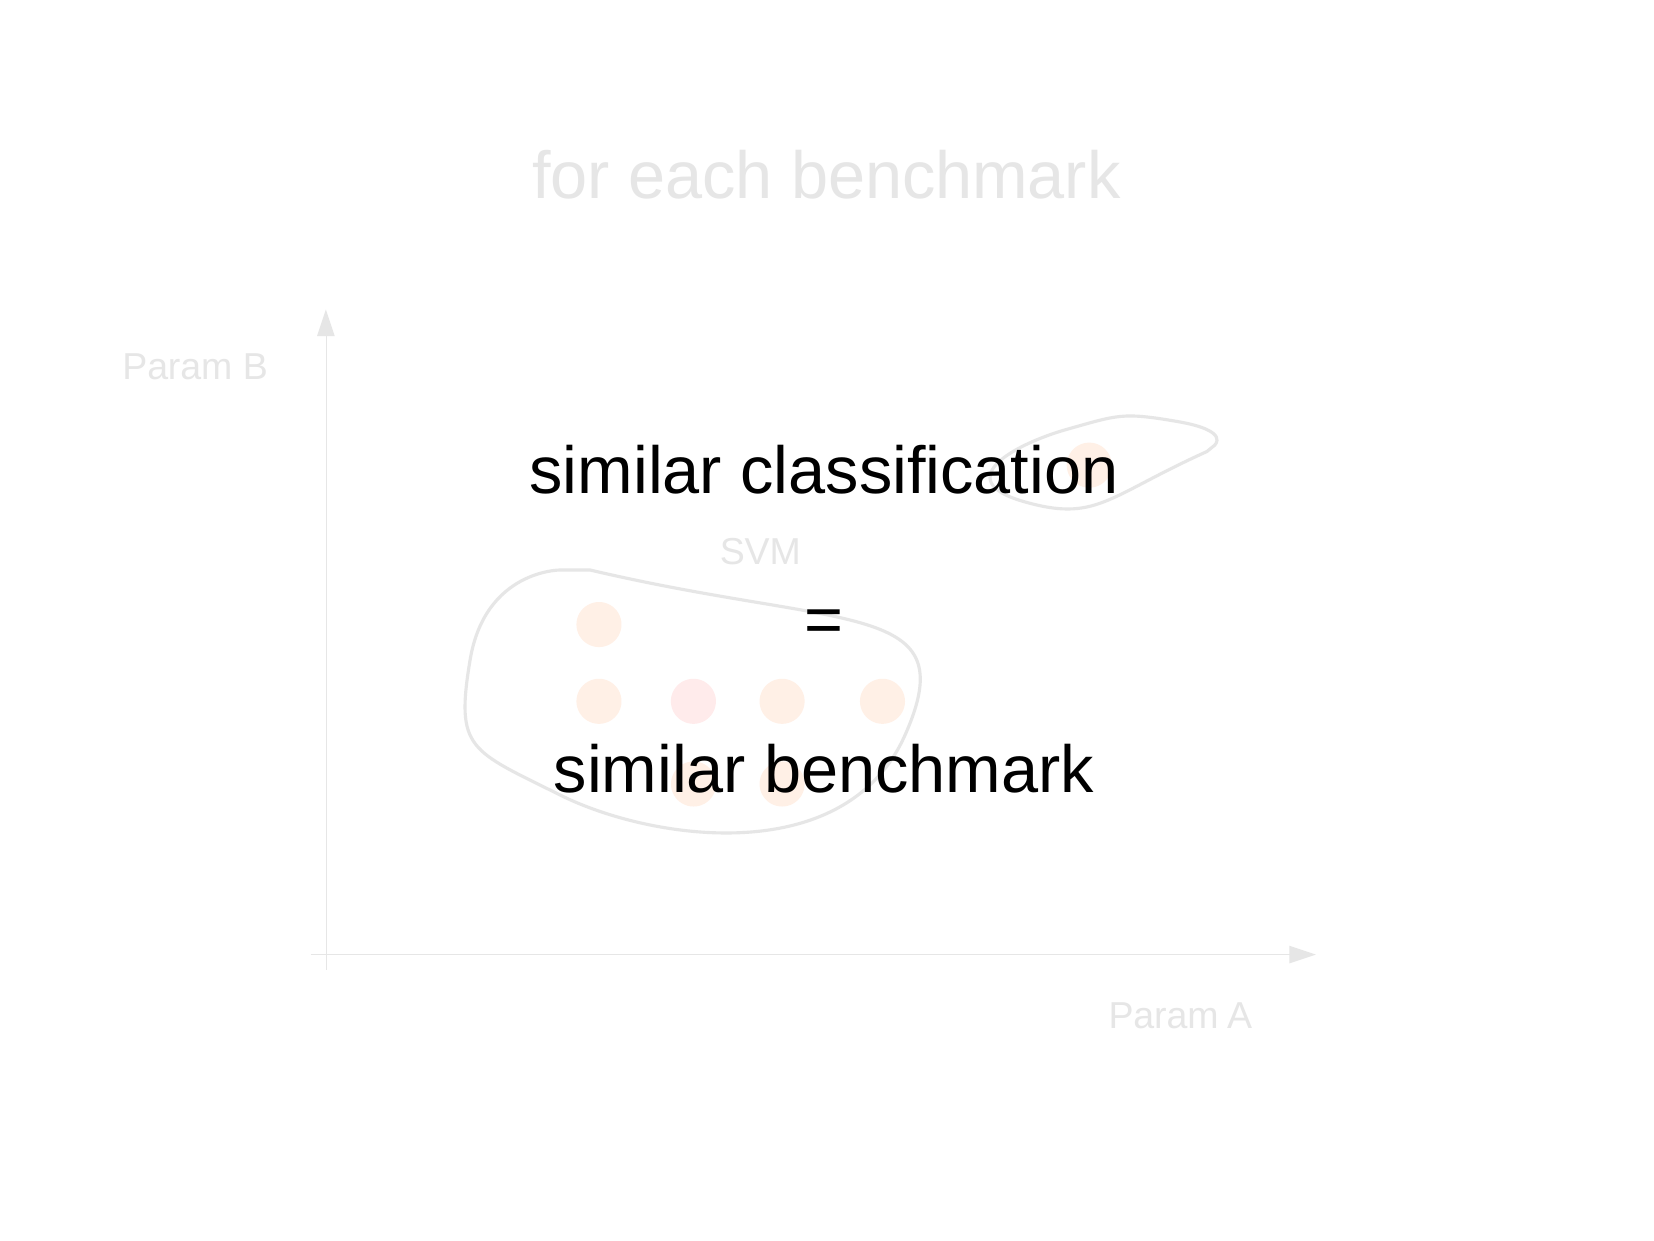

similar classification
=
similar benchmark
for each benchmark
Param B
SVM
Param A